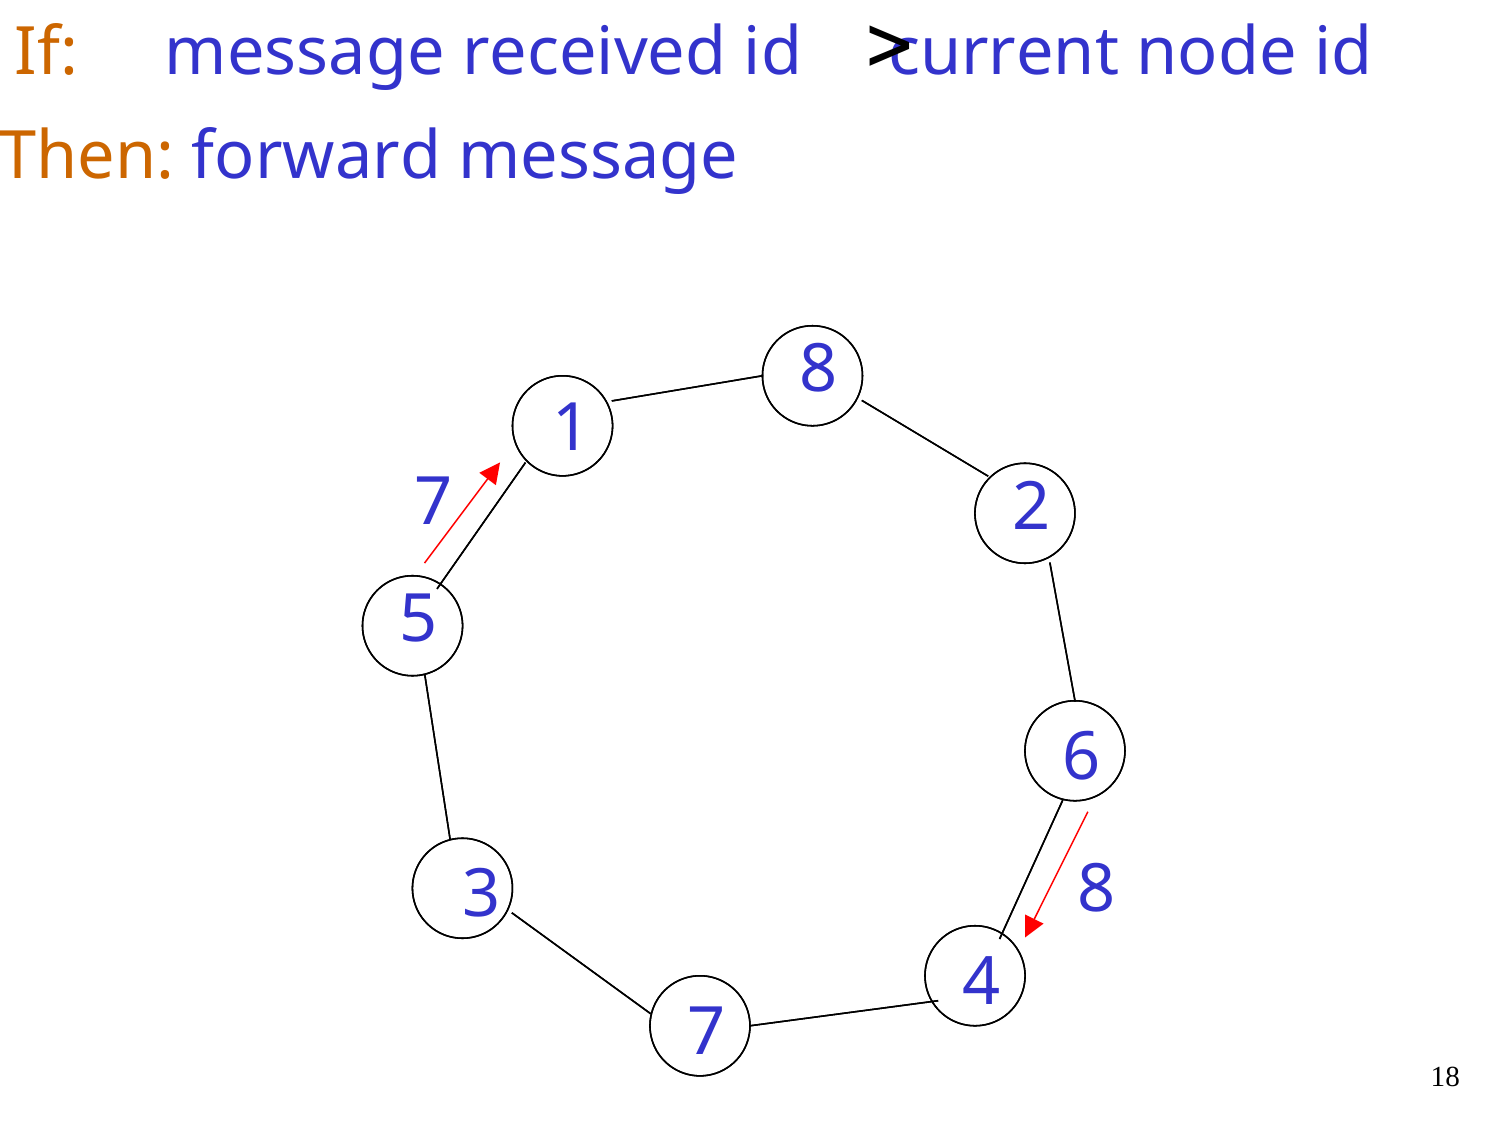

If: message received id current node id
Then: forward message
8
1
7
2
5
6
8
3
4
7